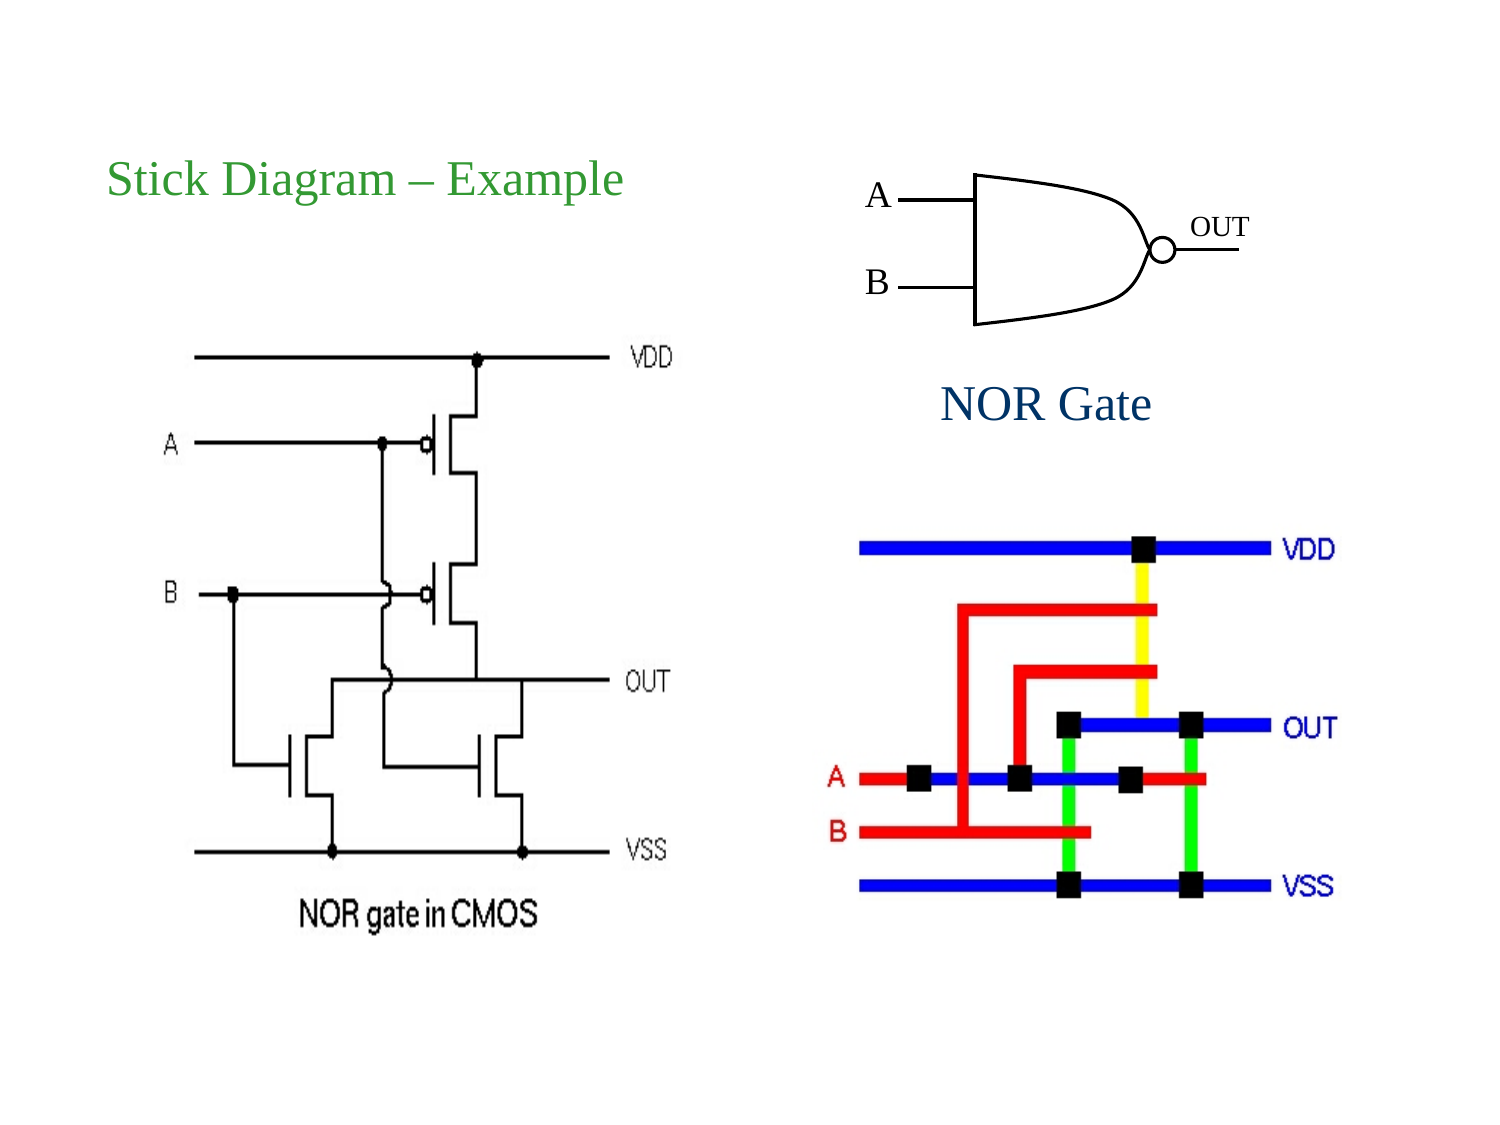

Stick Diagram – Example
A
NOR Gate
OUT
B